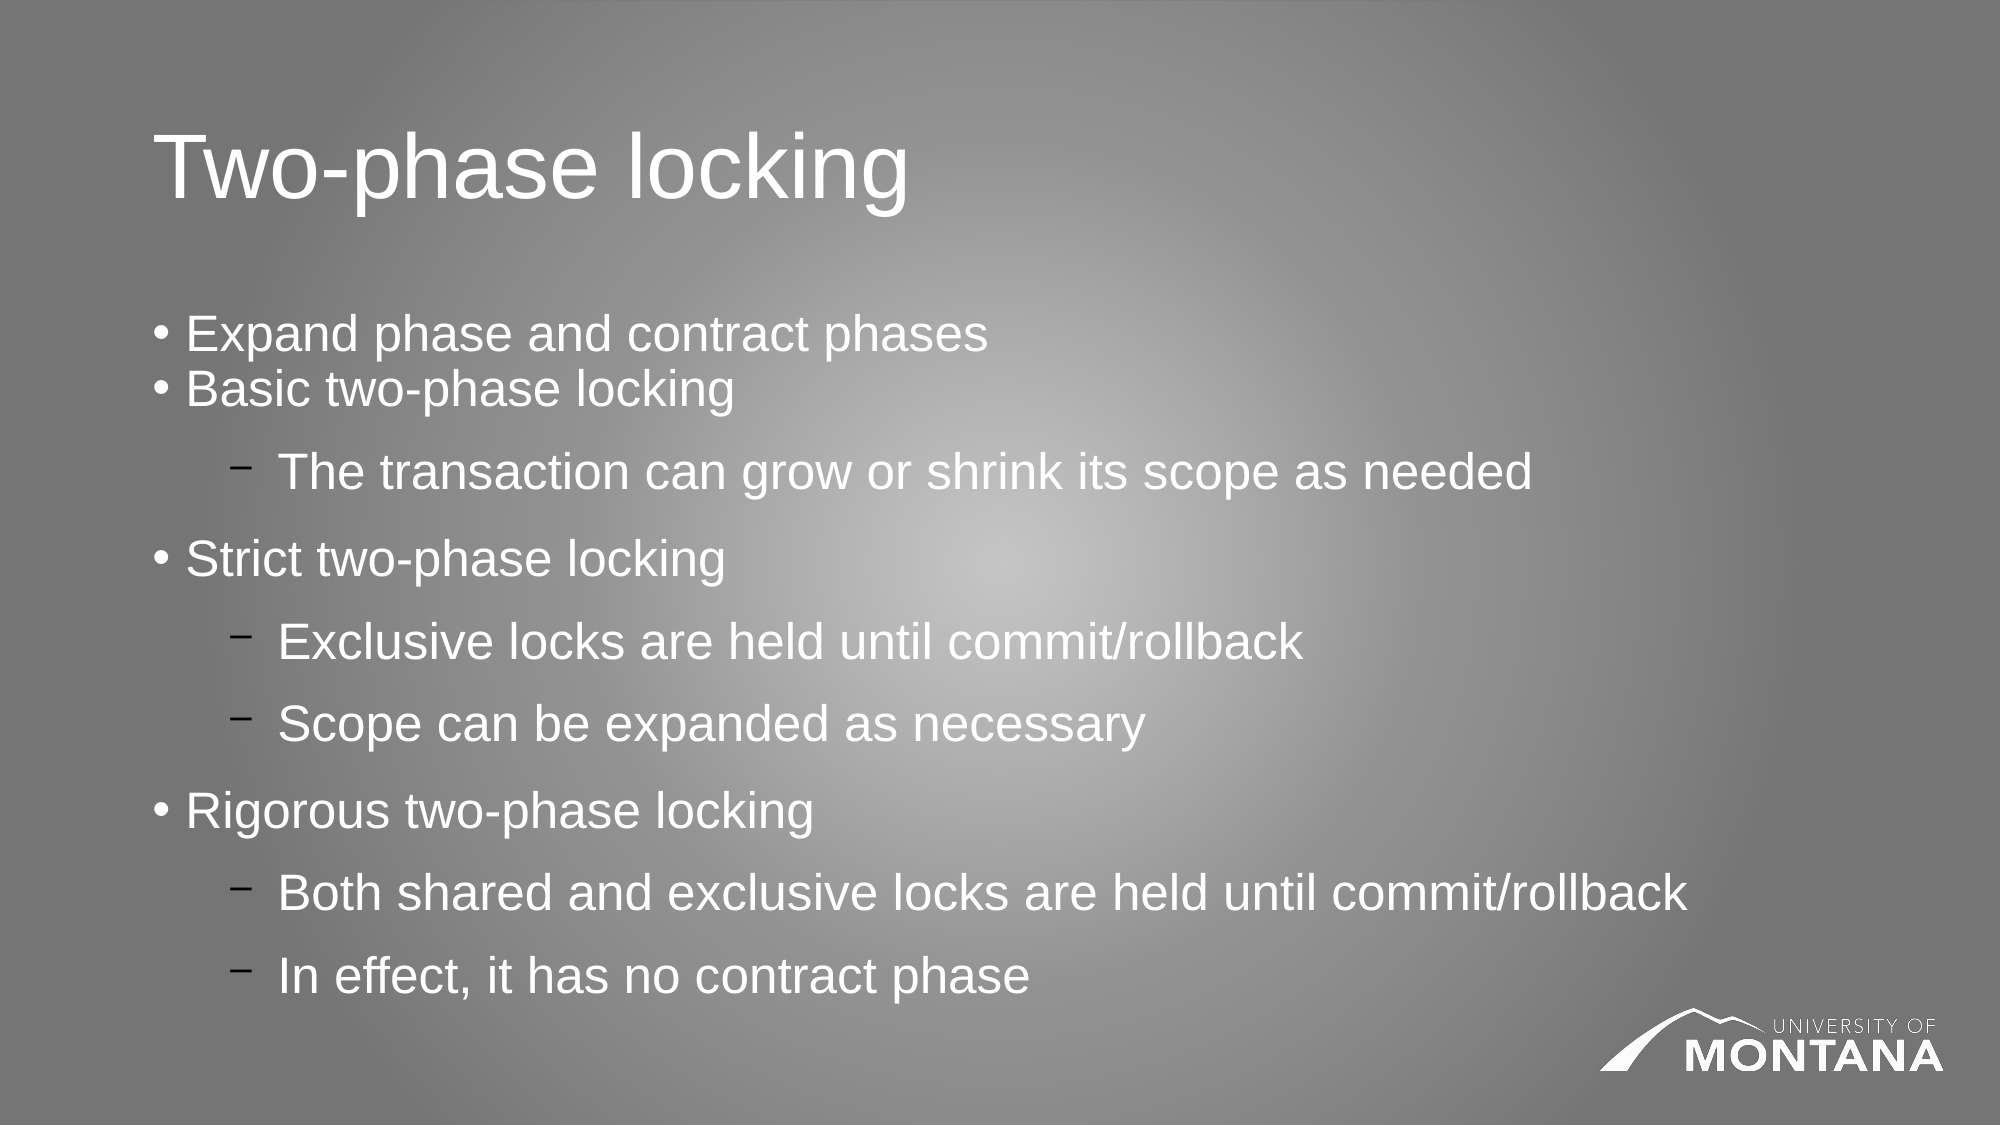

# Two-phase locking
Expand phase and contract phases
Basic two-phase locking
The transaction can grow or shrink its scope as needed
Strict two-phase locking
Exclusive locks are held until commit/rollback
Scope can be expanded as necessary
Rigorous two-phase locking
Both shared and exclusive locks are held until commit/rollback
In effect, it has no contract phase